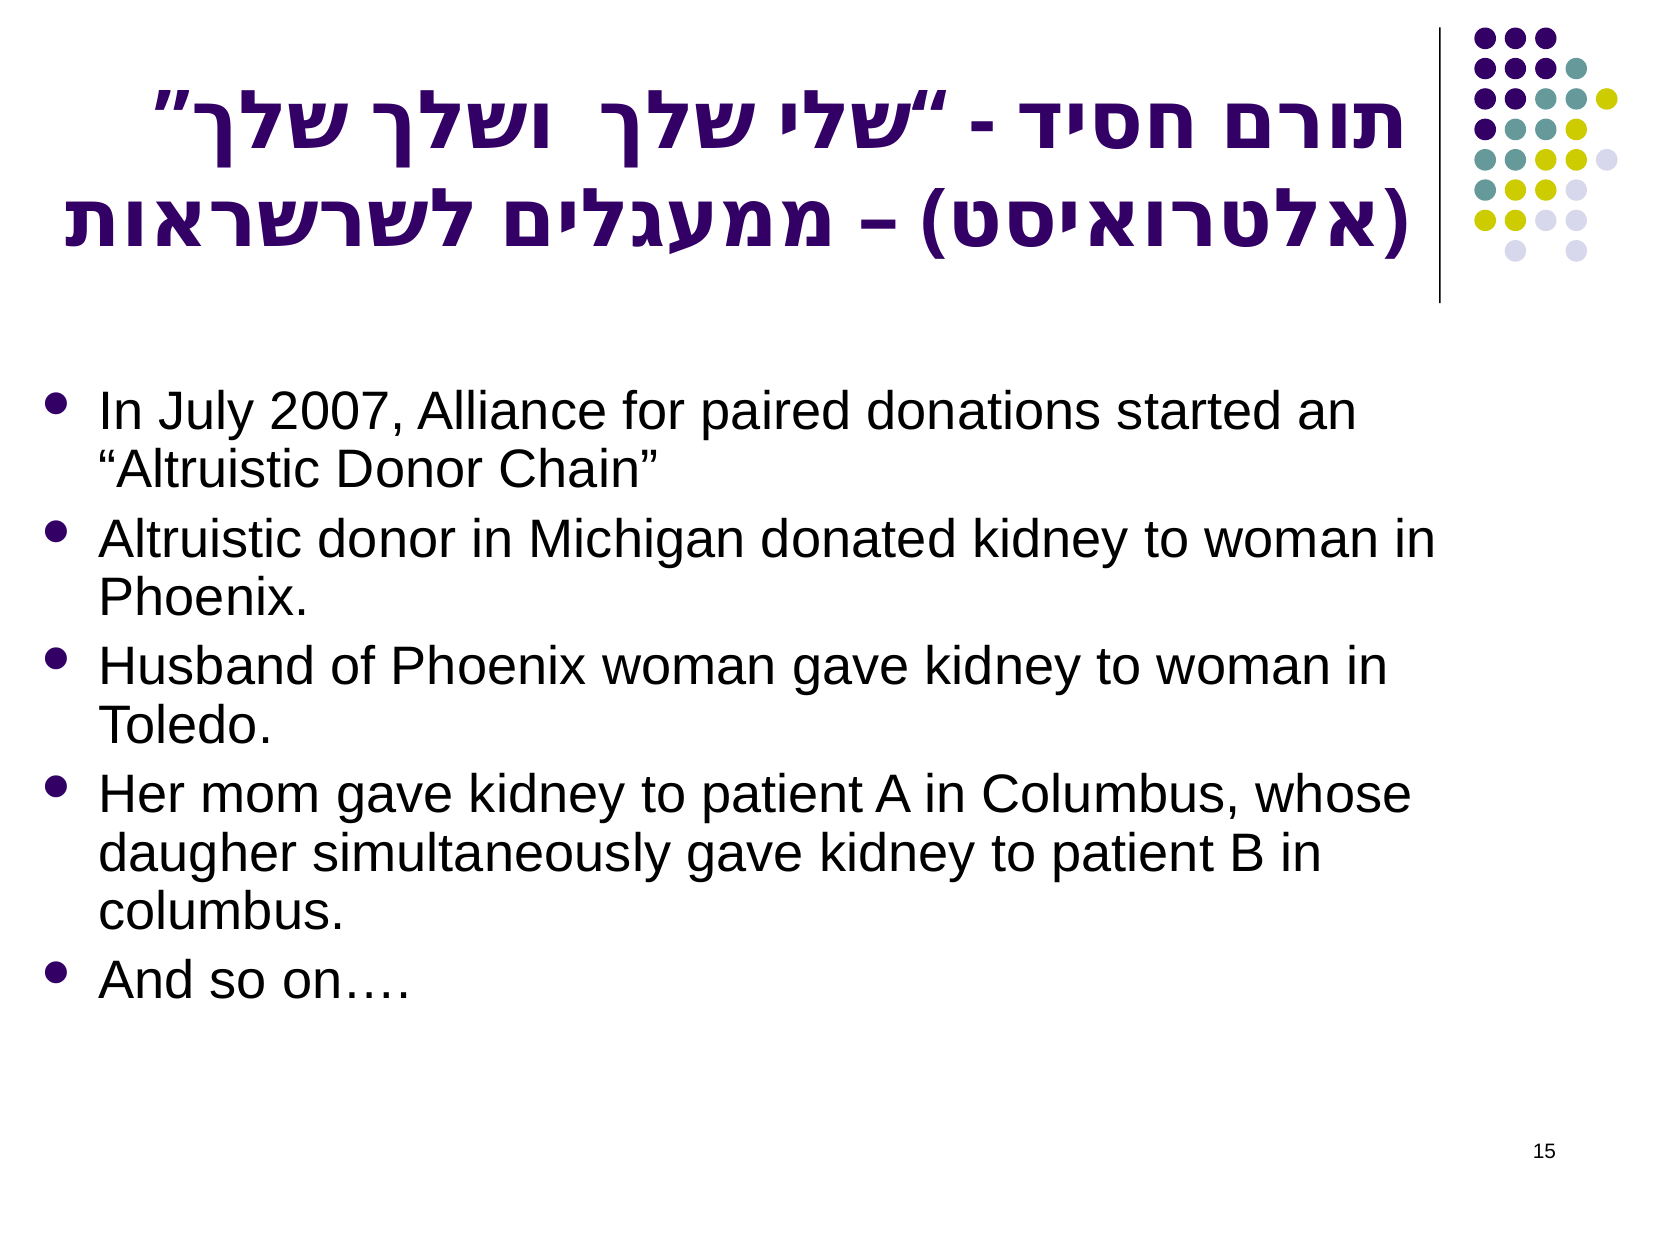

# תורם חסיד - “שלי שלך ושלך שלך” (אלטרואיסט) – ממעגלים לשרשראות
In July 2007, Alliance for paired donations started an “Altruistic Donor Chain”
Altruistic donor in Michigan donated kidney to woman in Phoenix.
Husband of Phoenix woman gave kidney to woman in Toledo.
Her mom gave kidney to patient A in Columbus, whose daugher simultaneously gave kidney to patient B in columbus.
And so on….